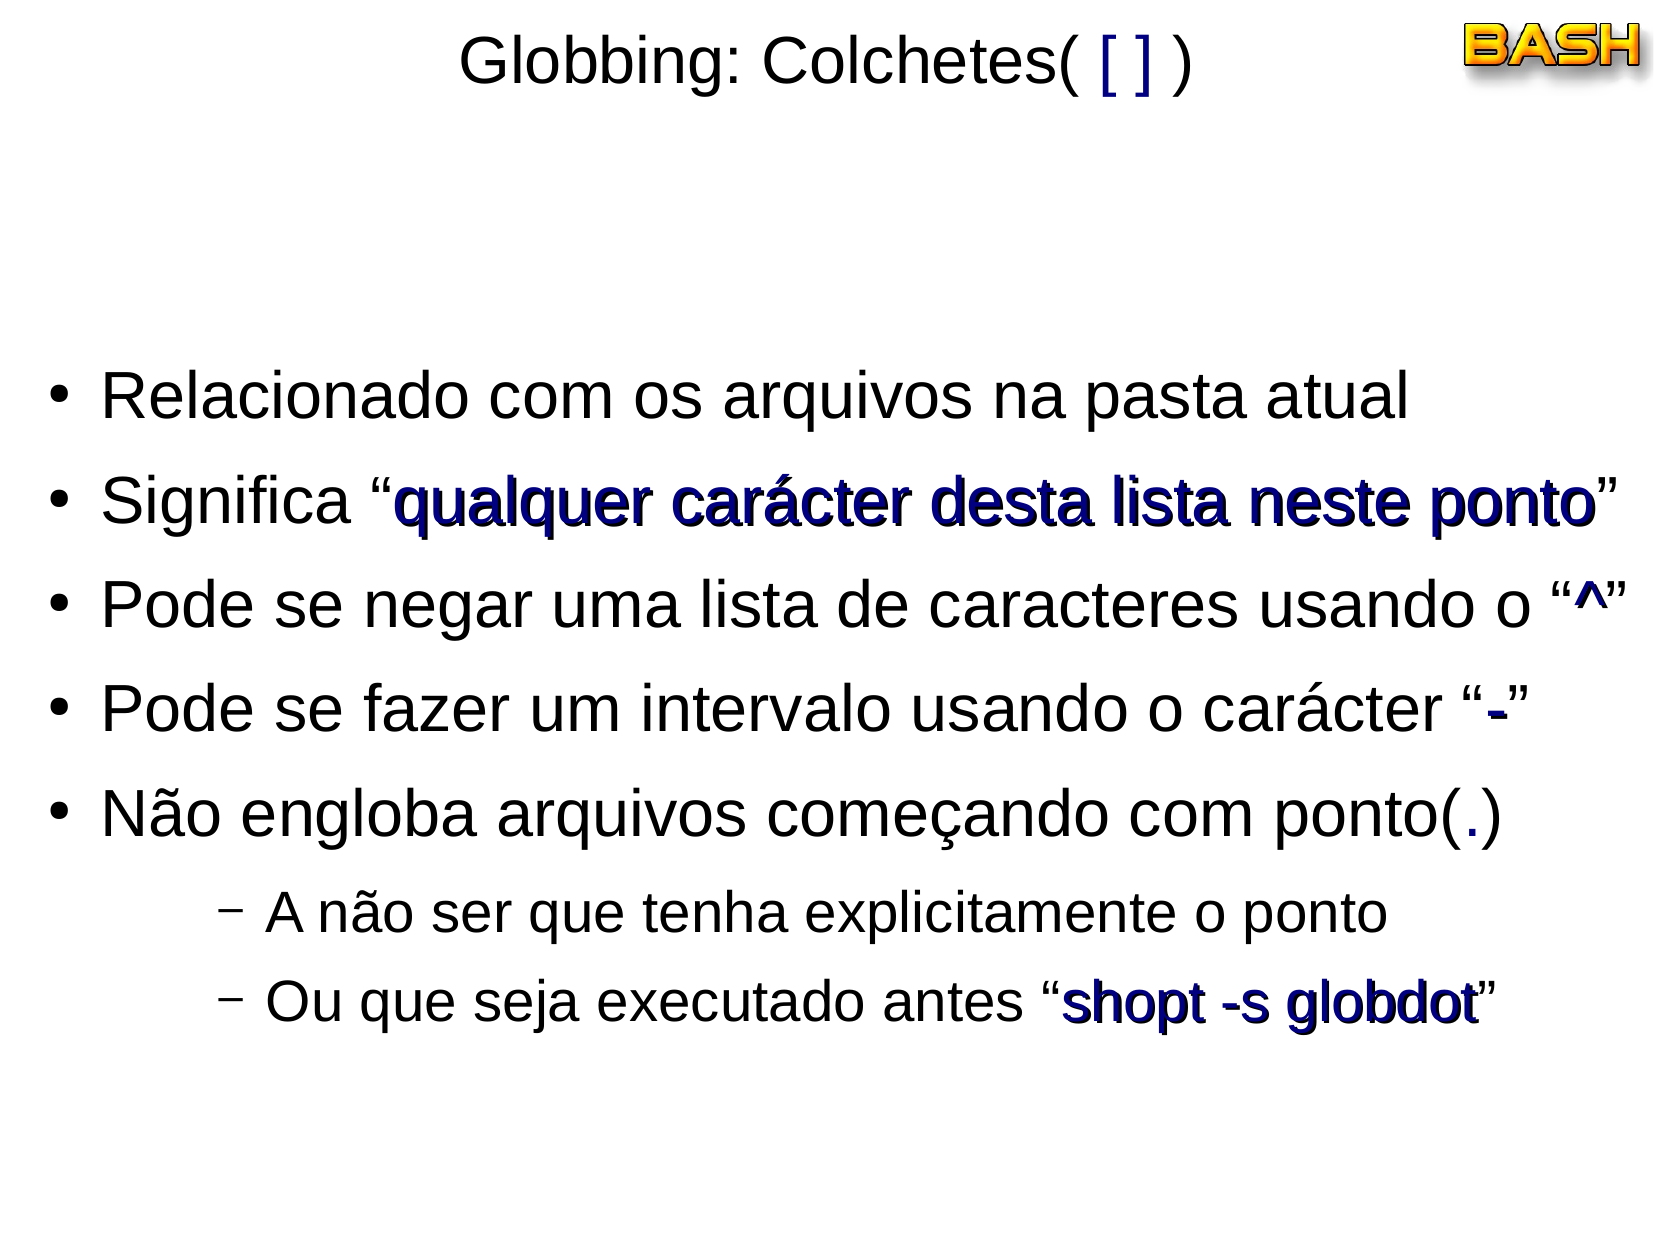

# Globbing: Colchetes( [ ] )
Relacionado com os arquivos na pasta atual
Significa “qualquer carácter desta lista neste ponto”
Pode se negar uma lista de caracteres usando o “^”
Pode se fazer um intervalo usando o carácter “-”
Não engloba arquivos começando com ponto(.)
A não ser que tenha explicitamente o ponto
Ou que seja executado antes “shopt -s globdot”